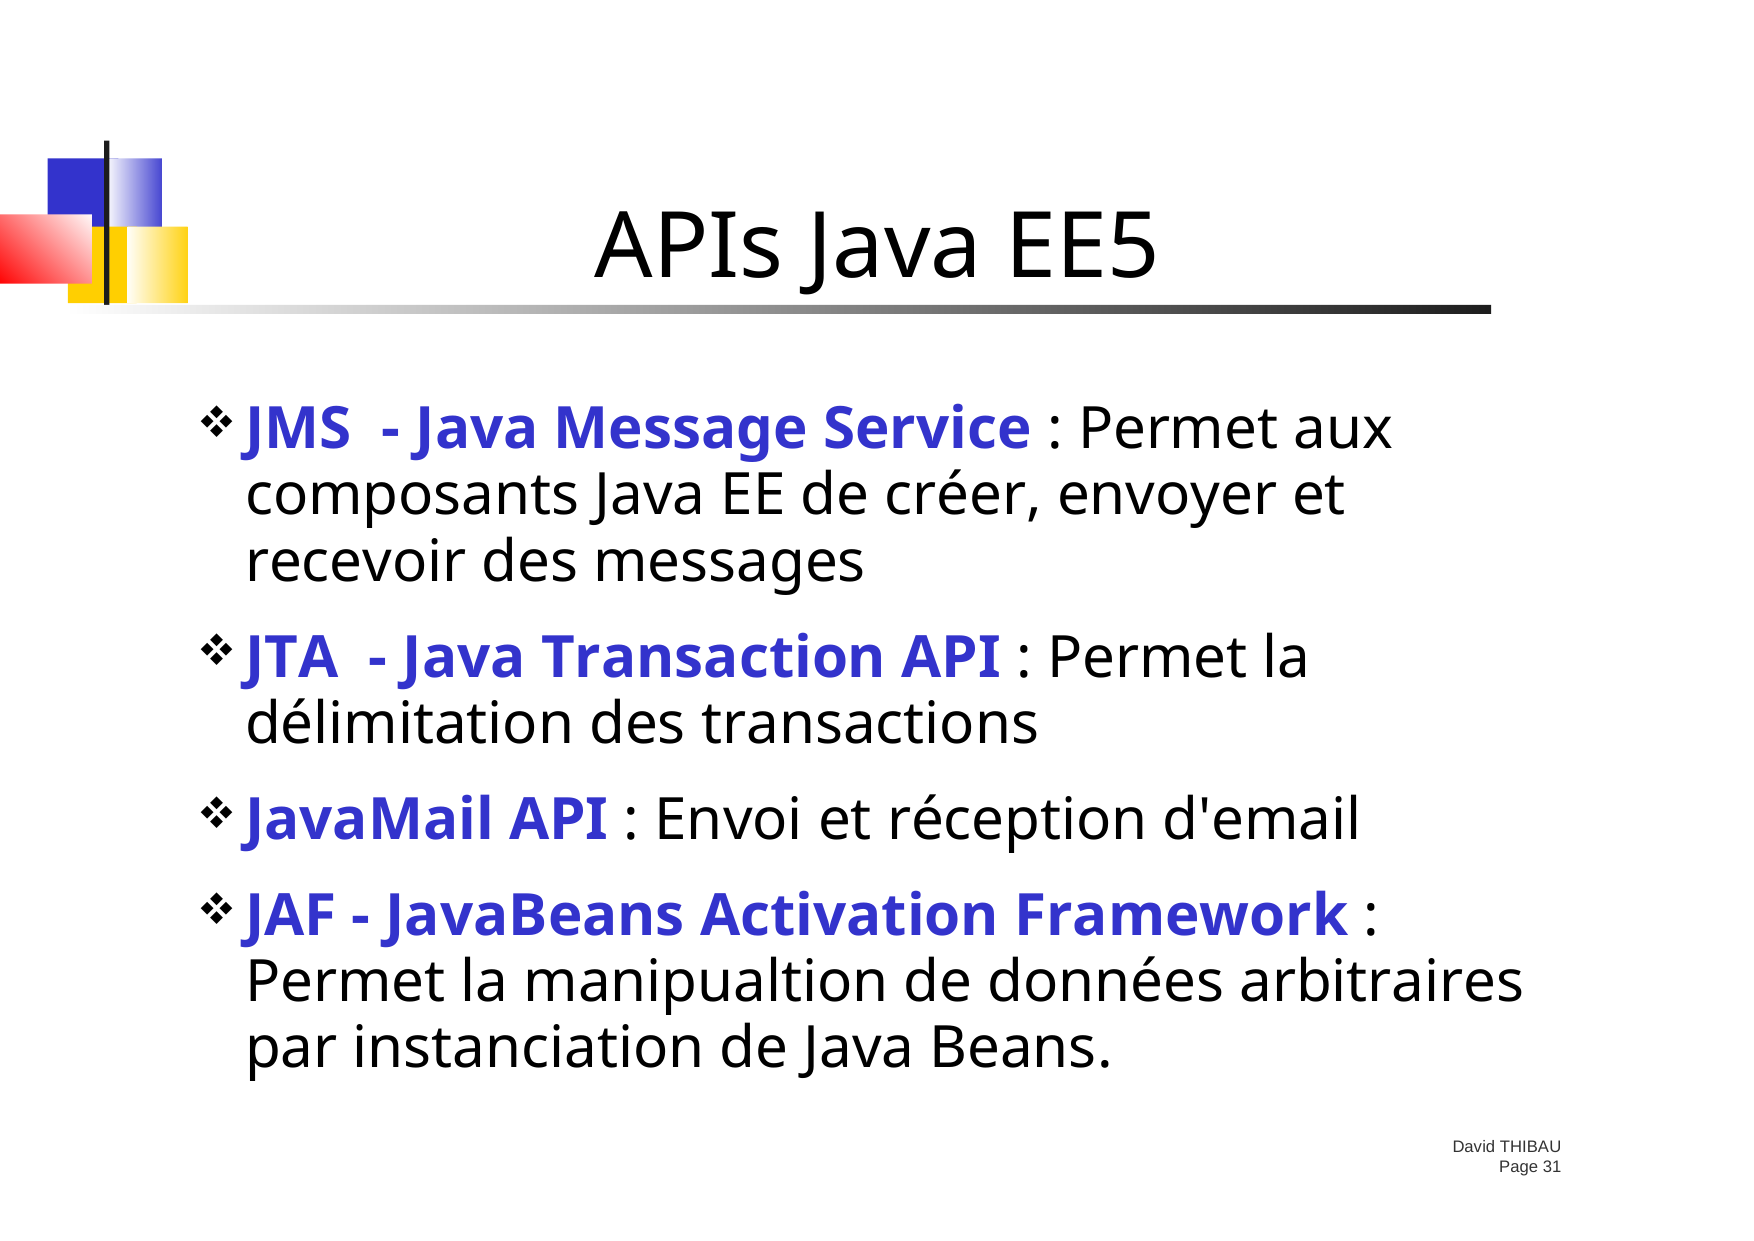

# APIs Java EE5
JMS - Java Message Service : Permet aux composants Java EE de créer, envoyer et recevoir des messages
JTA - Java Transaction API : Permet la délimitation des transactions
JavaMail API : Envoi et réception d'email
JAF - JavaBeans Activation Framework : Permet la manipualtion de données arbitraires par instanciation de Java Beans.